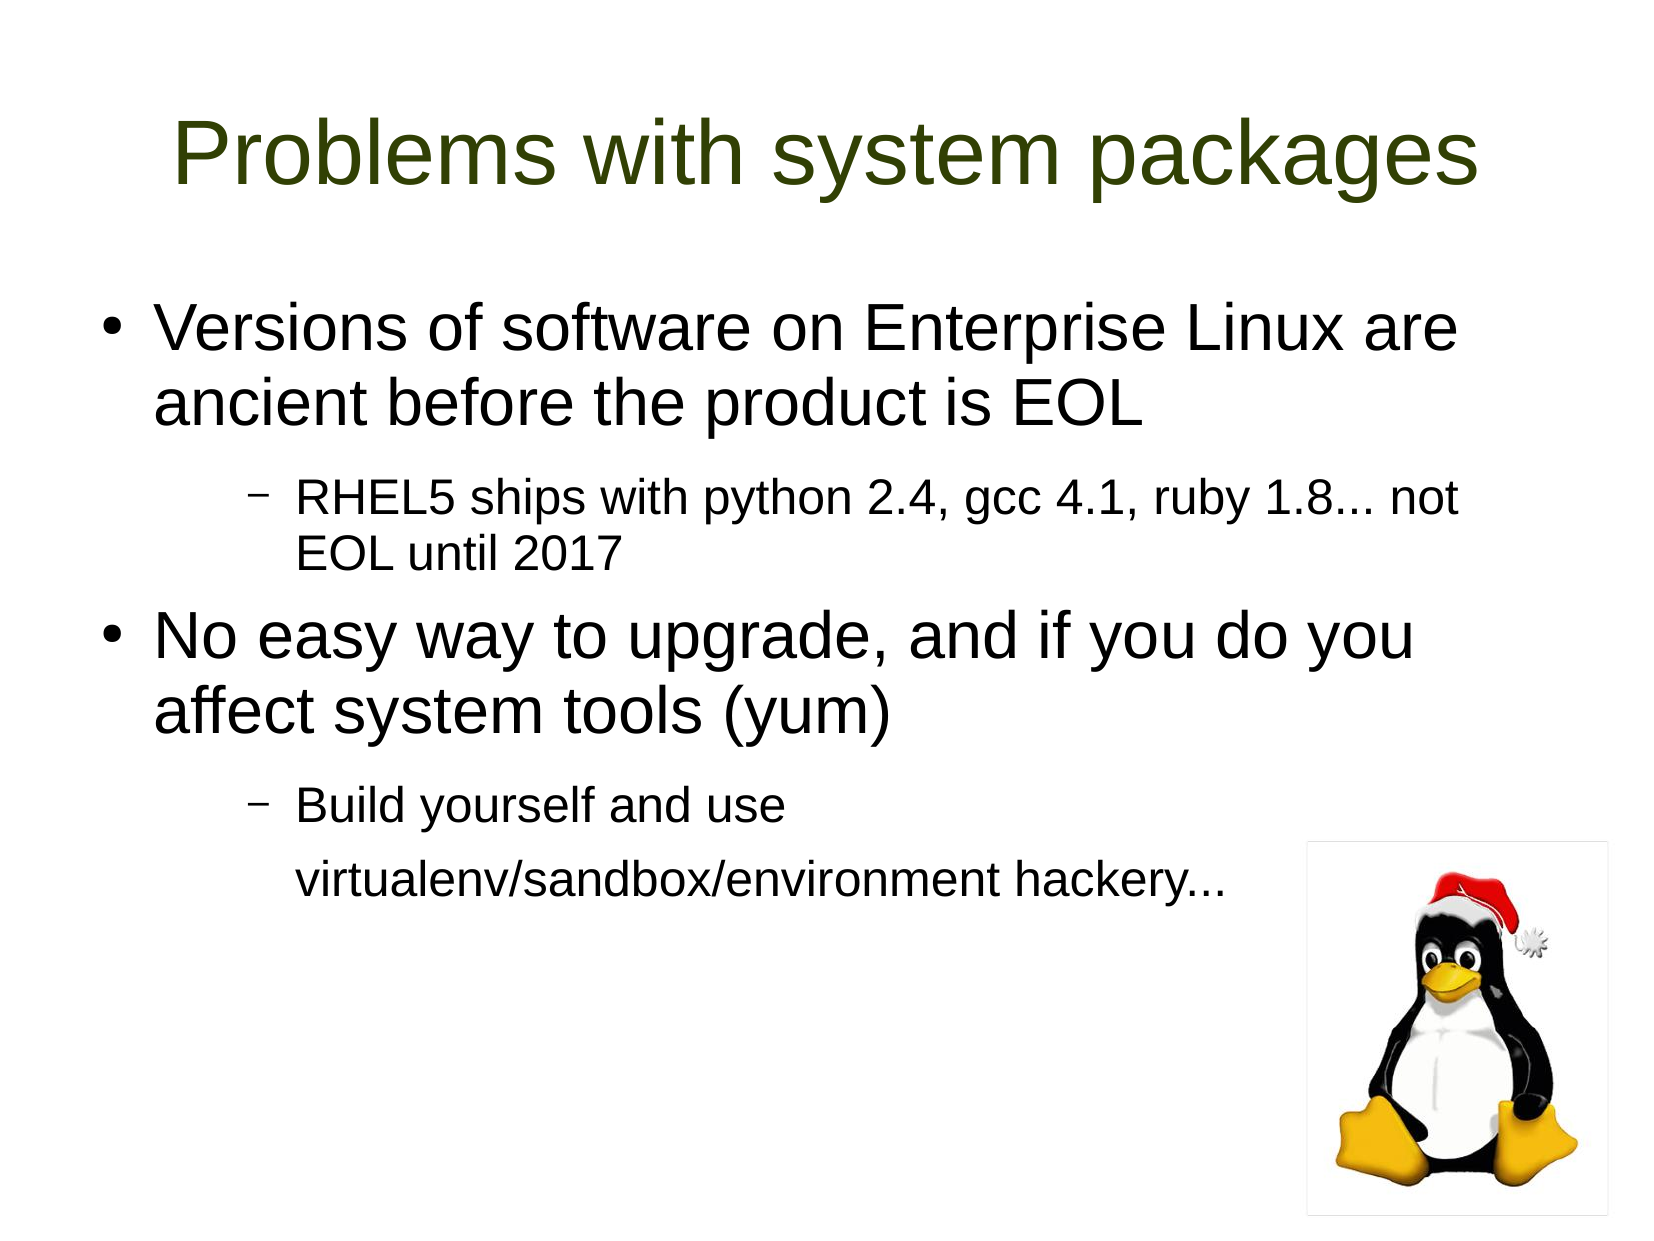

# Problems with system packages
Versions of software on Enterprise Linux are ancient before the product is EOL
RHEL5 ships with python 2.4, gcc 4.1, ruby 1.8... not EOL until 2017
No easy way to upgrade, and if you do you affect system tools (yum)
Build yourself and use
virtualenv/sandbox/environment hackery...